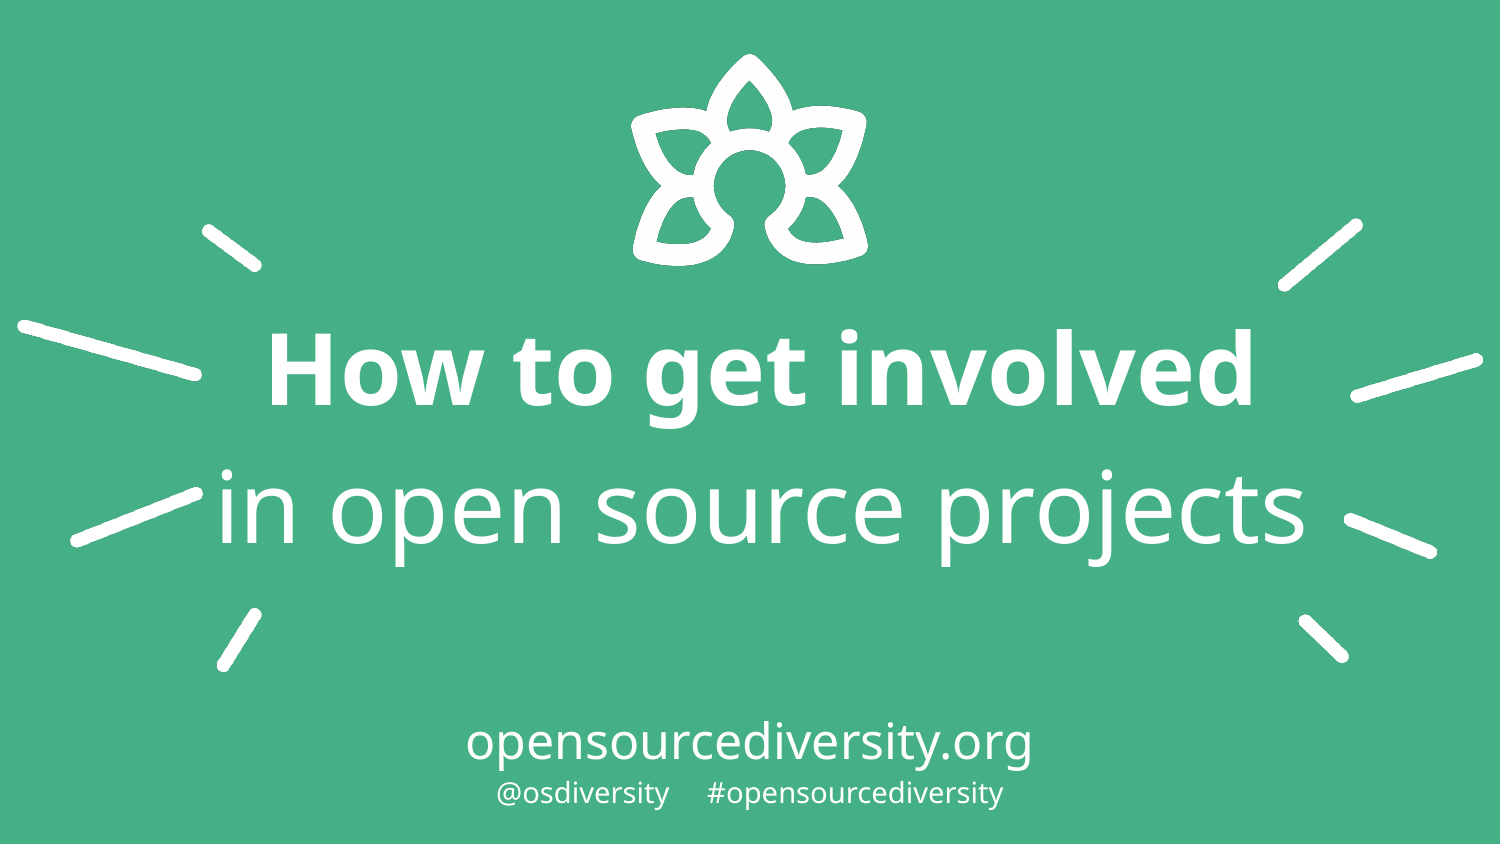

How to get involved
in open source projects
opensourcediversity.org
@osdiversity #opensourcediversity